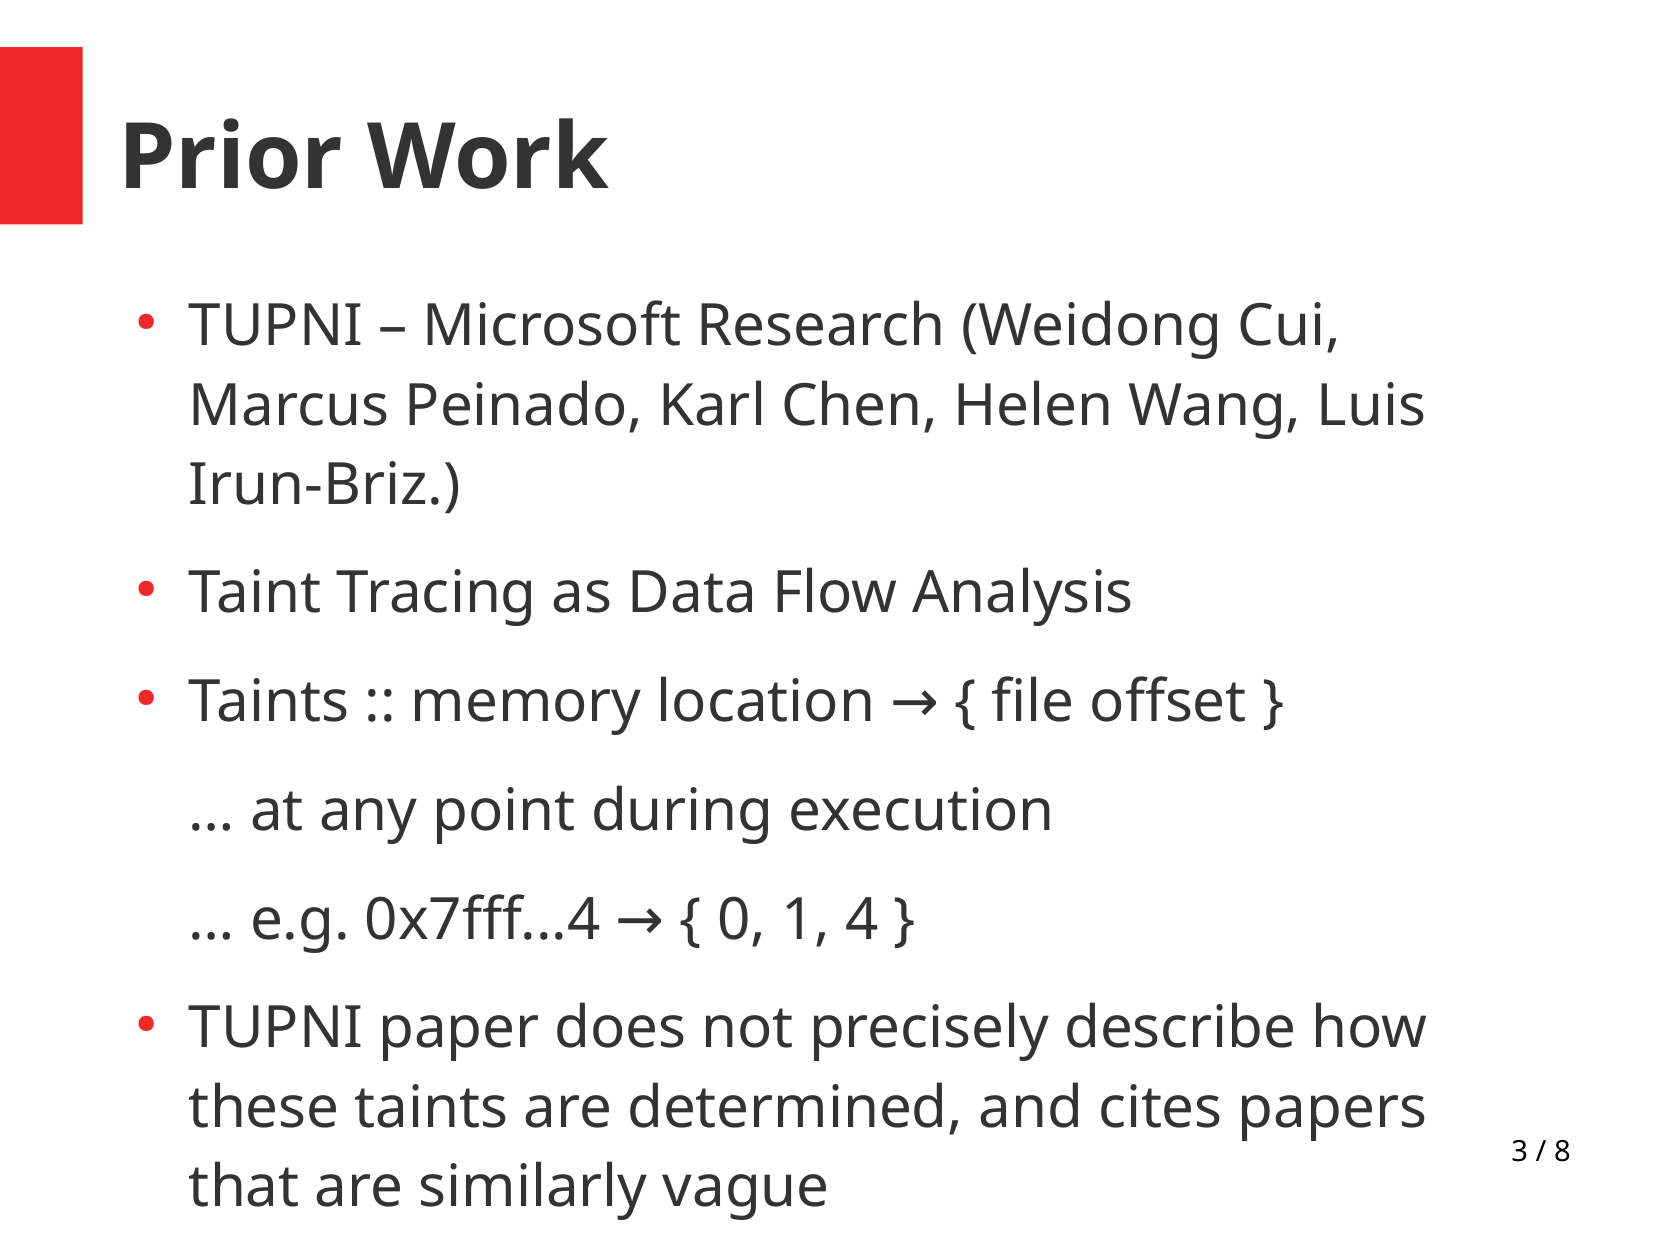

# Prior Work
TUPNI – Microsoft Research (Weidong Cui, Marcus Peinado, Karl Chen, Helen Wang, Luis Irun-Briz.)
Taint Tracing as Data Flow Analysis
Taints :: memory location → { file offset }
… at any point during execution
… e.g. 0x7fff...4 → { 0, 1, 4 }
TUPNI paper does not precisely describe how these taints are determined, and cites papers that are similarly vague
3